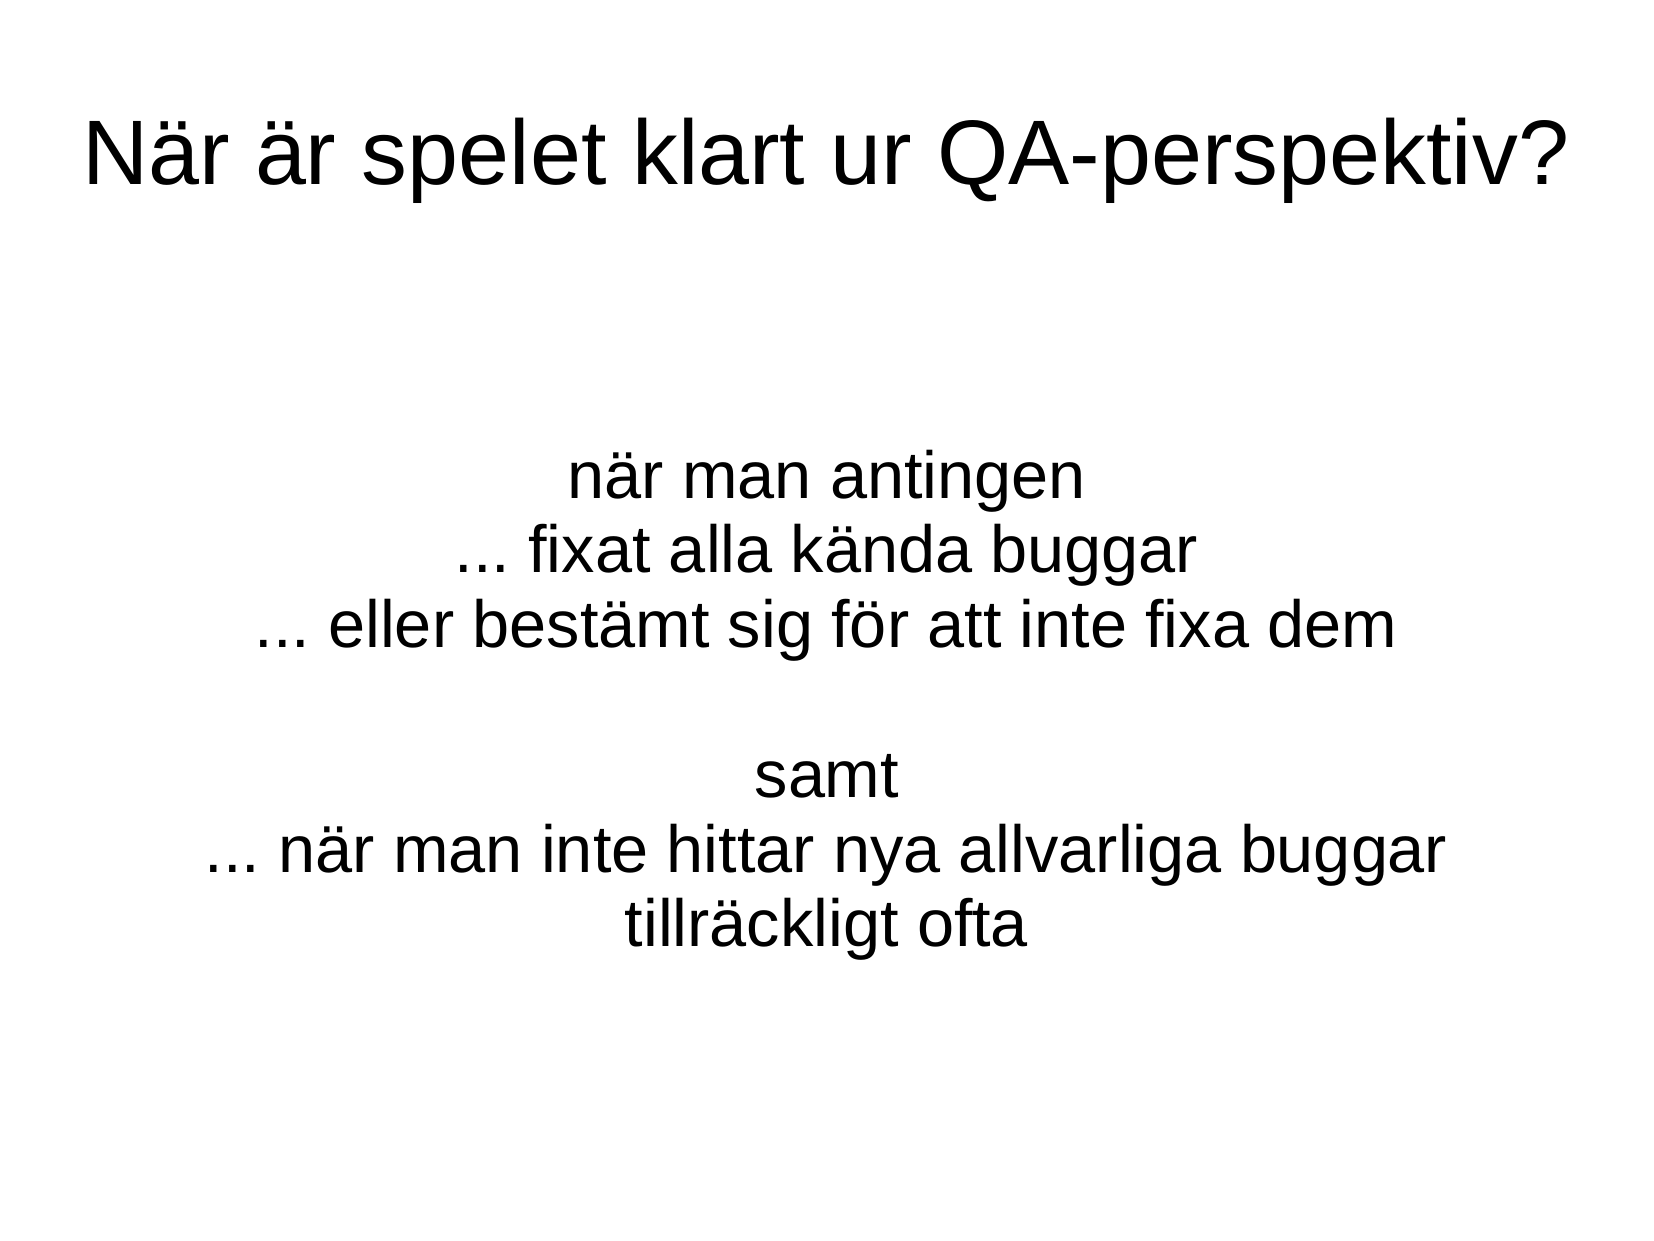

# När är spelet klart ur QA-perspektiv?
när man antingen
... fixat alla kända buggar
... eller bestämt sig för att inte fixa dem
samt
... när man inte hittar nya allvarliga buggar tillräckligt ofta